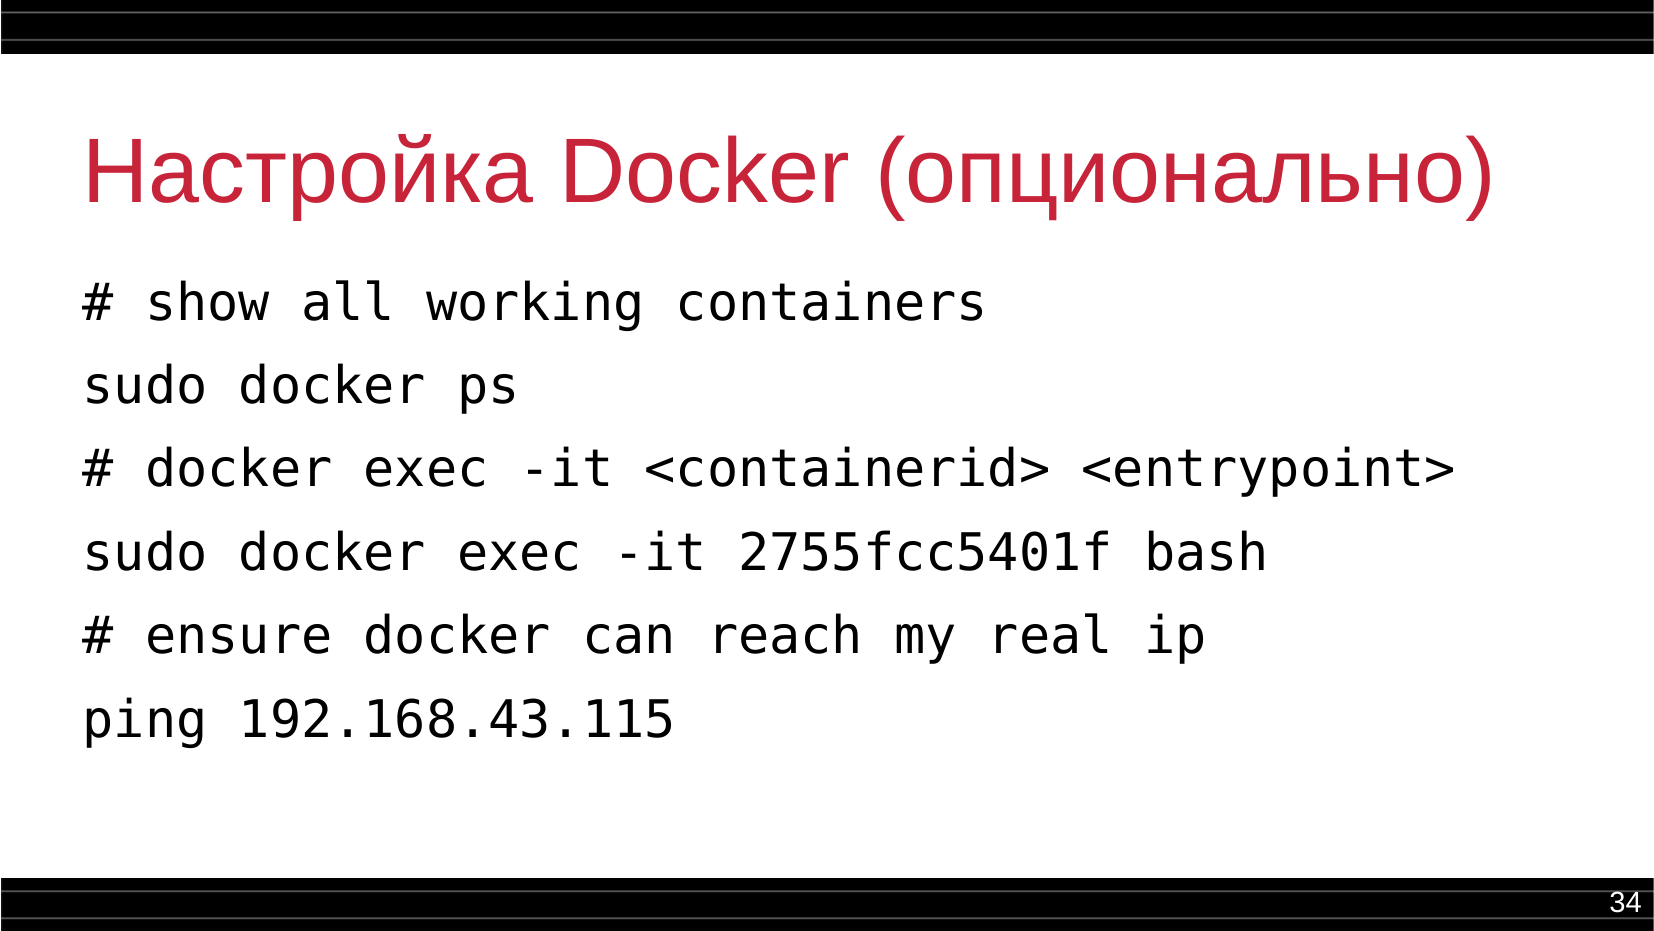

# Настройка Docker (опционально)
# show all working containers
sudo docker ps
# docker exec -it <containerid> <entrypoint>
sudo docker exec -it 2755fcc5401f bash
# ensure docker can reach my real ip
ping 192.168.43.115